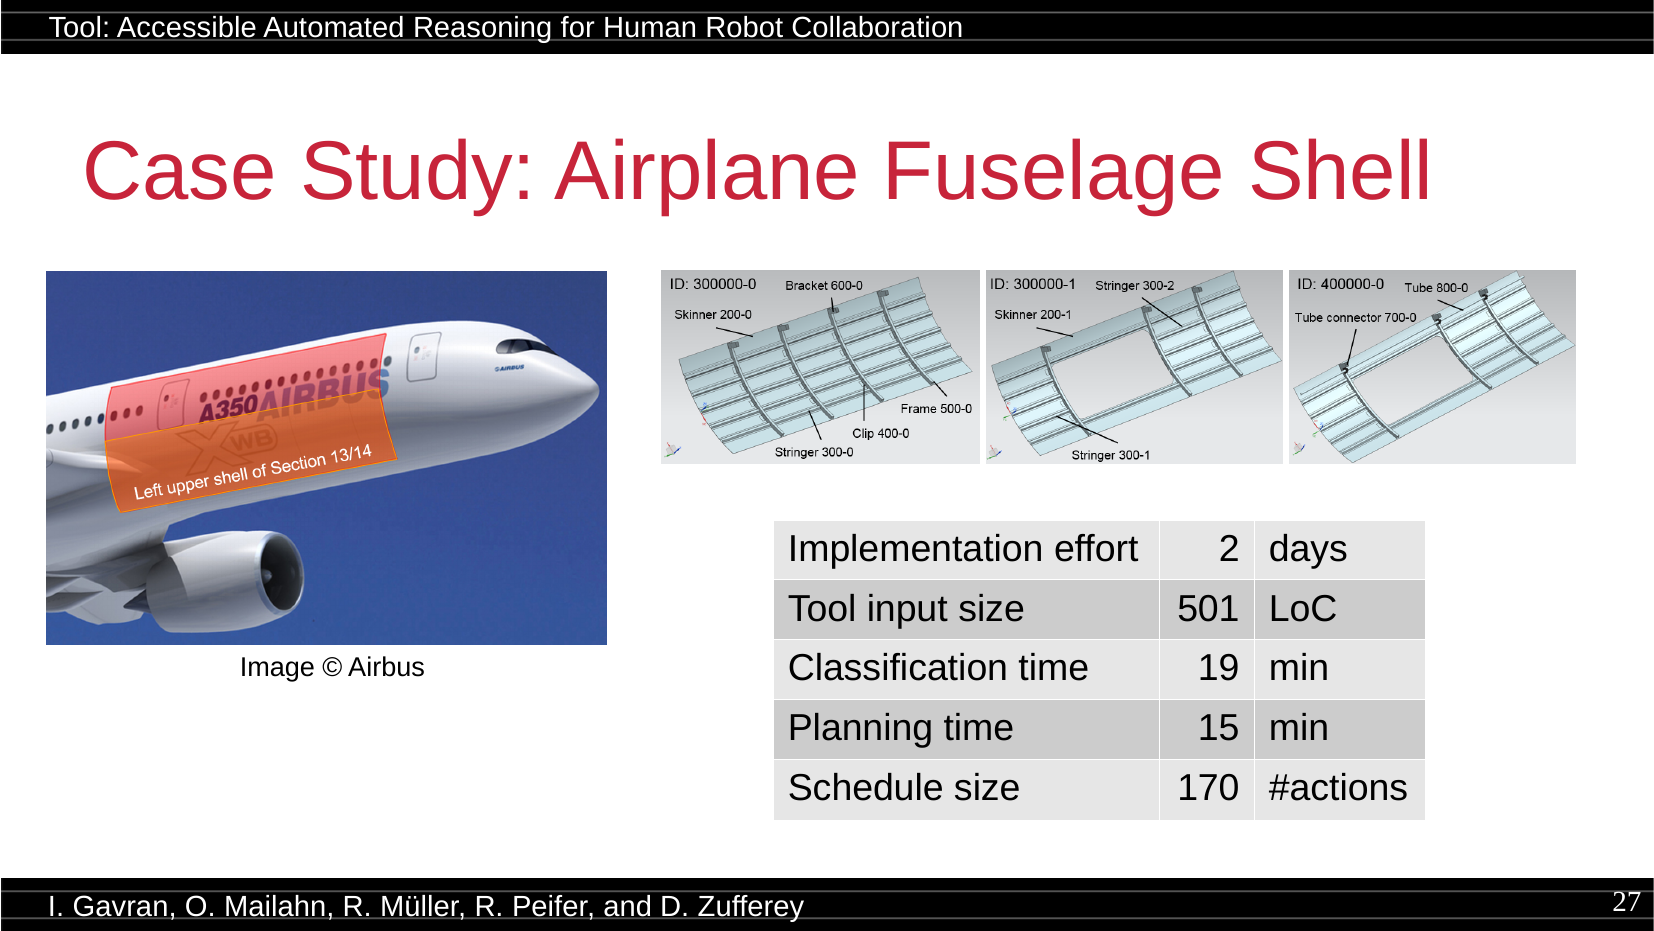

Tool: Accessible Automated Reasoning for Human Robot Collaboration
# Case Study: Airplane Fuselage Shell
| Implementation effort | 2 | days |
| --- | --- | --- |
| Tool input size | 501 | LoC |
| Classification time | 19 | min |
| Planning time | 15 | min |
| Schedule size | 170 | #actions |
Image © Airbus
I. Gavran, O. Mailahn, R. Müller, R. Peifer, and D. Zufferey